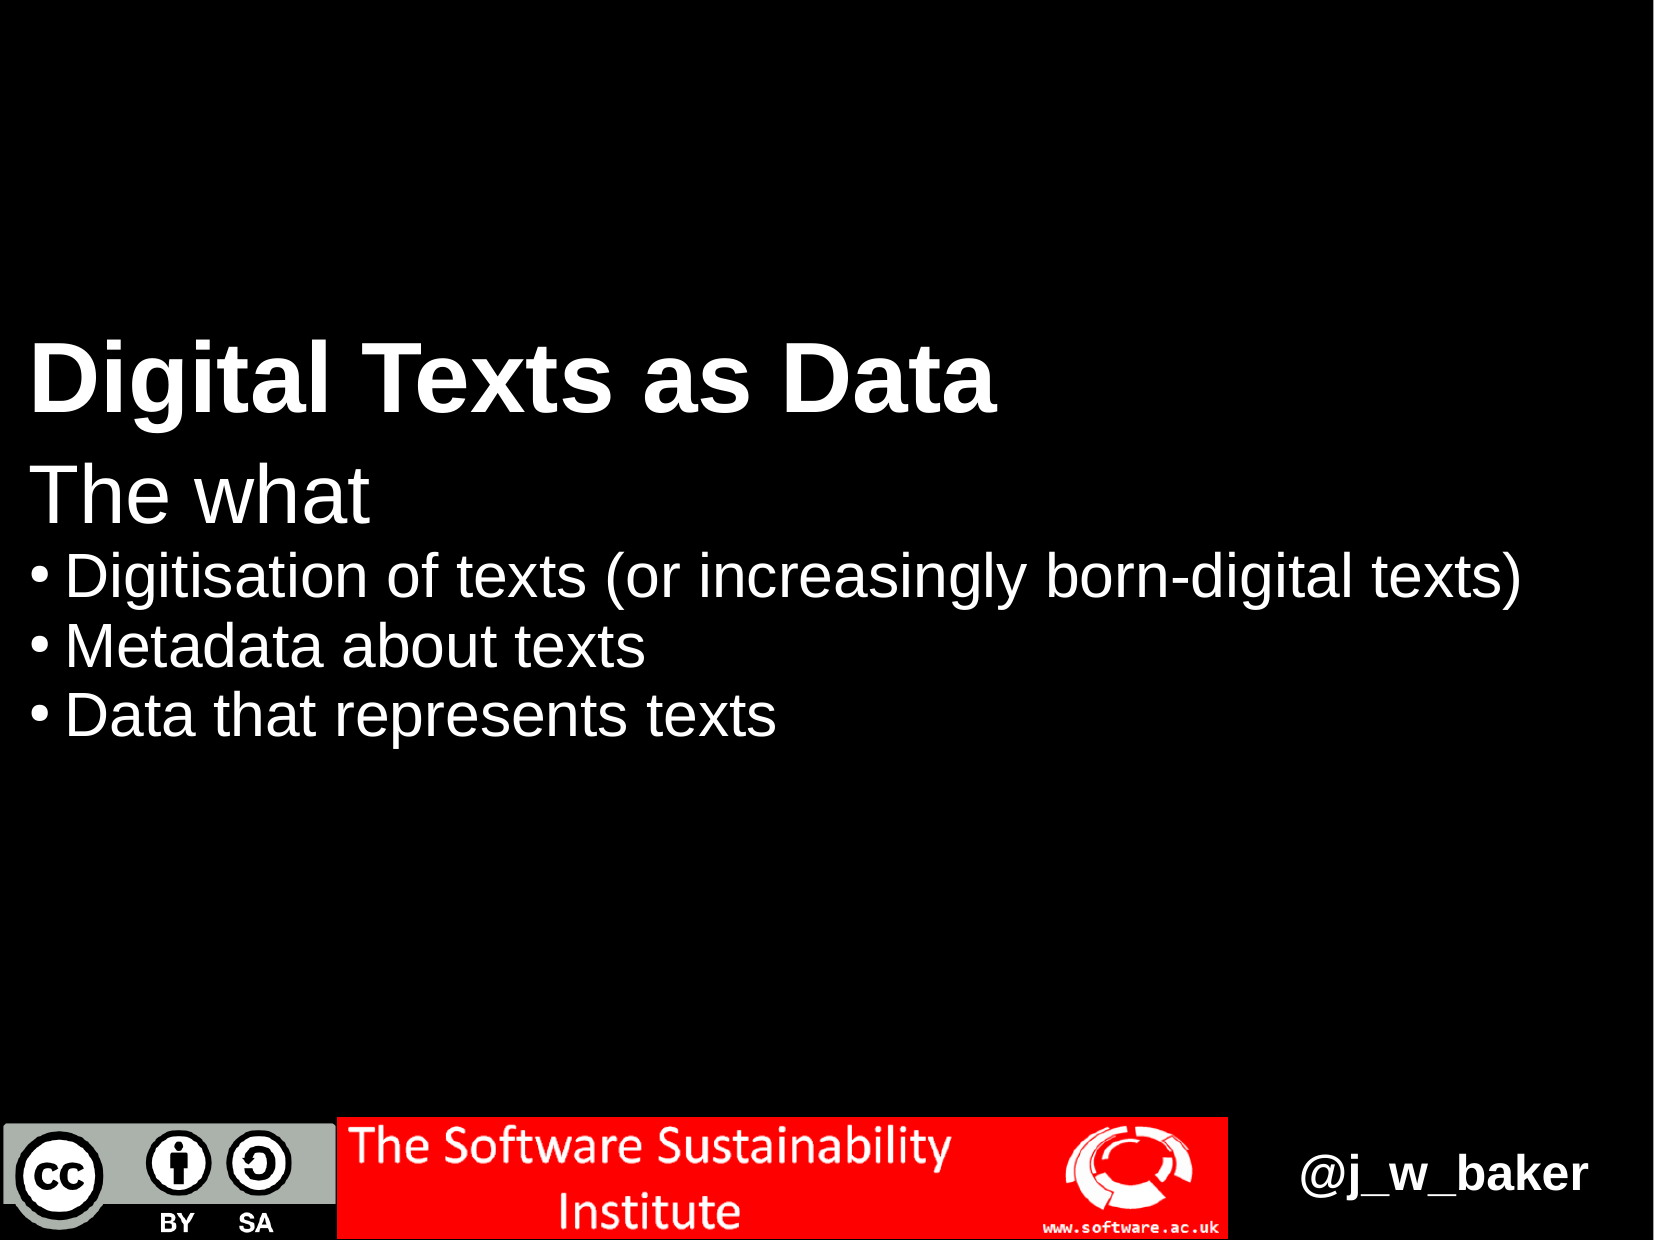

Digital Texts as Data
The what
Digitisation of texts (or increasingly born-digital texts)
Metadata about texts
Data that represents texts
@j_w_baker